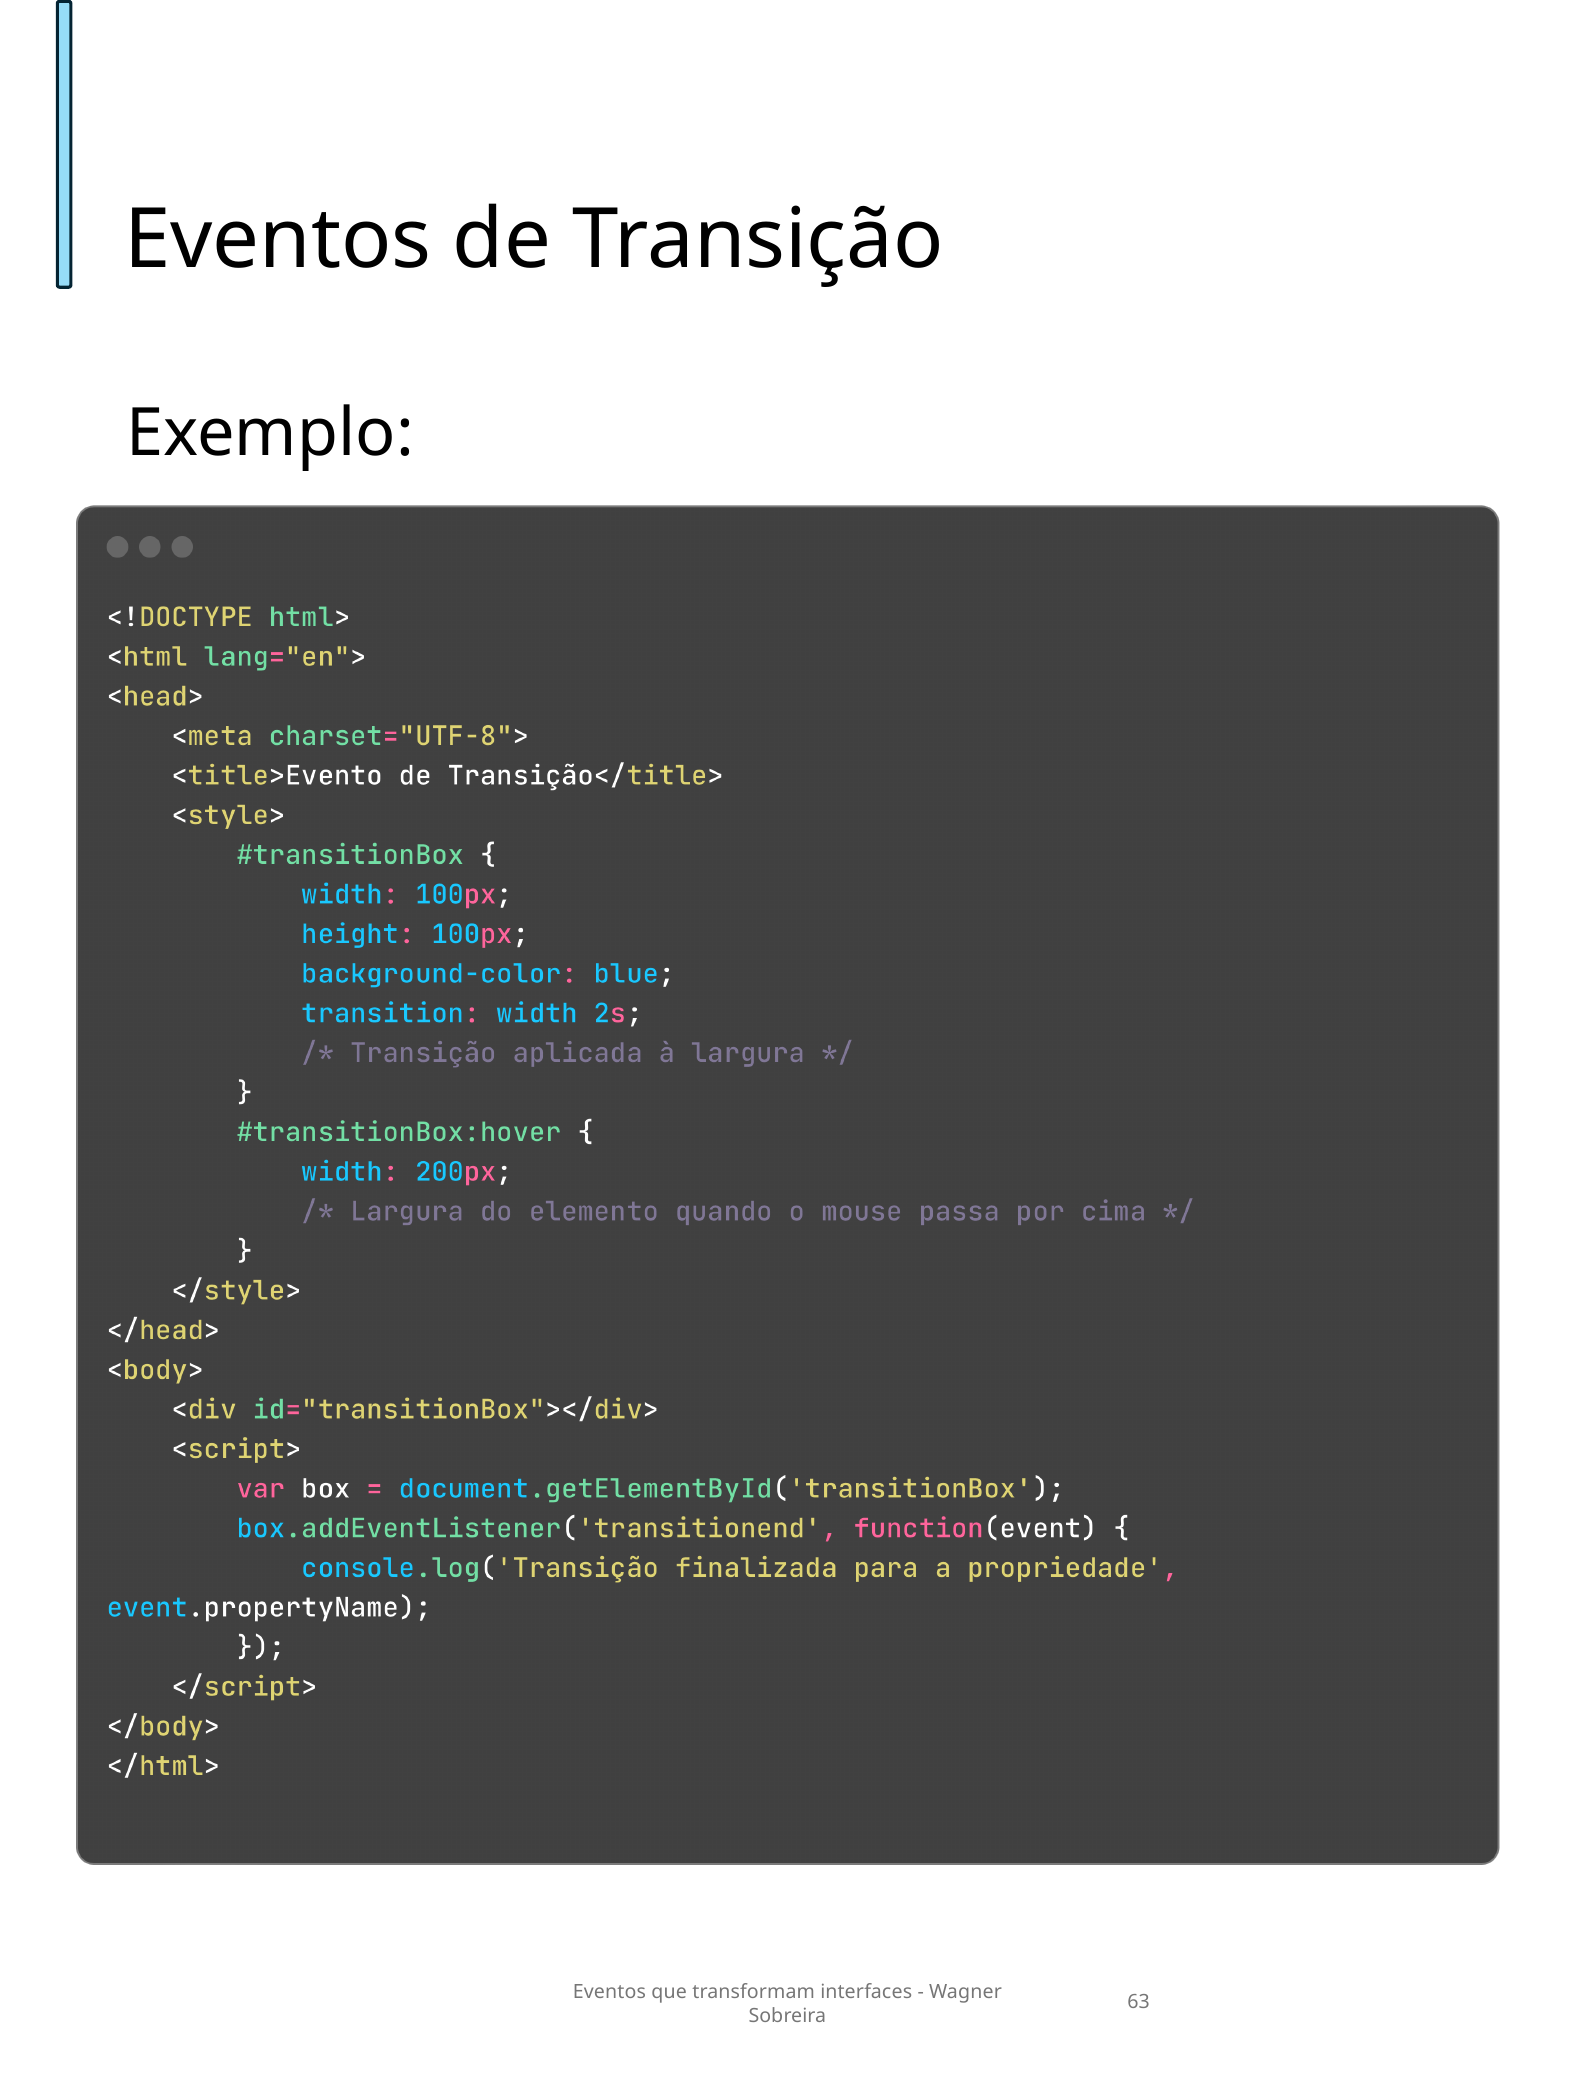

Eventos de Transição
Exemplo:
Eventos que transformam interfaces - Wagner Sobreira